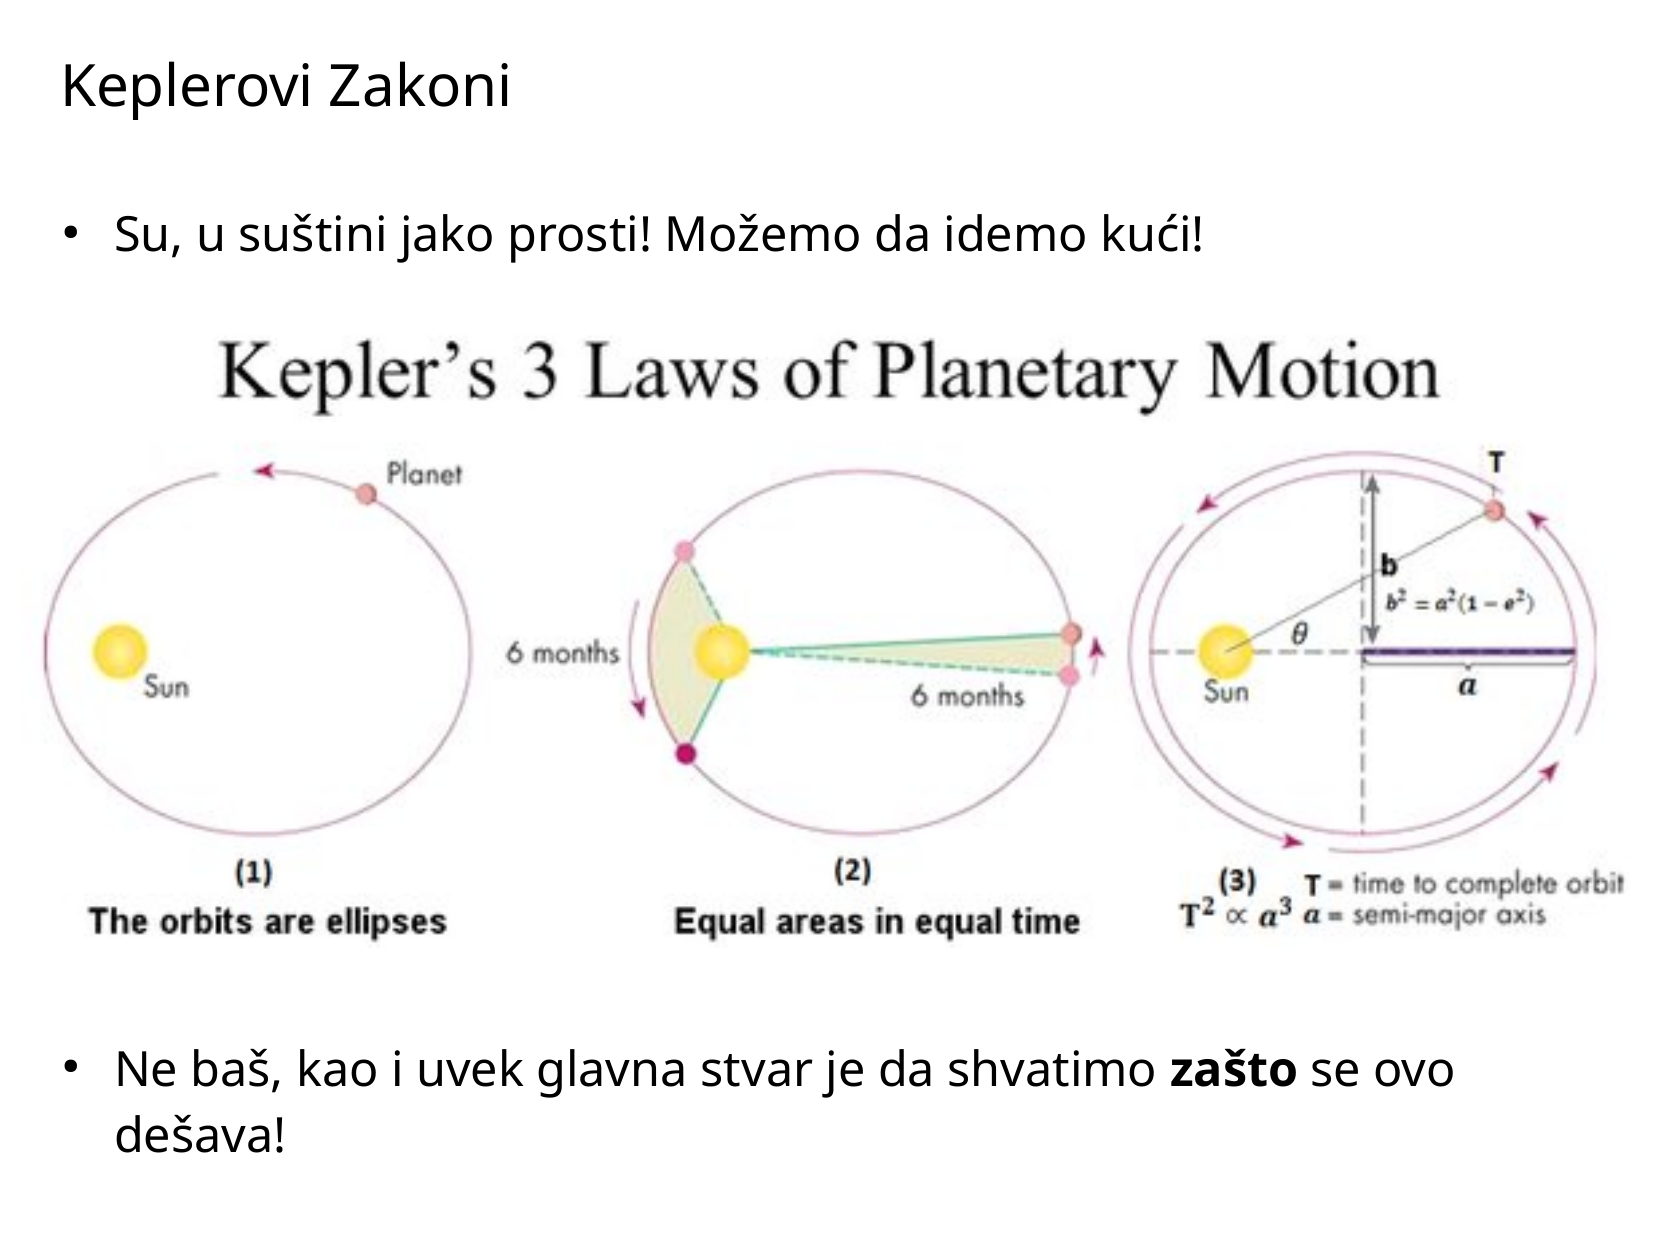

# Keplerovi Zakoni
Su, u suštini jako prosti! Možemo da idemo kući!
Ne baš, kao i uvek glavna stvar je da shvatimo zašto se ovo dešava!